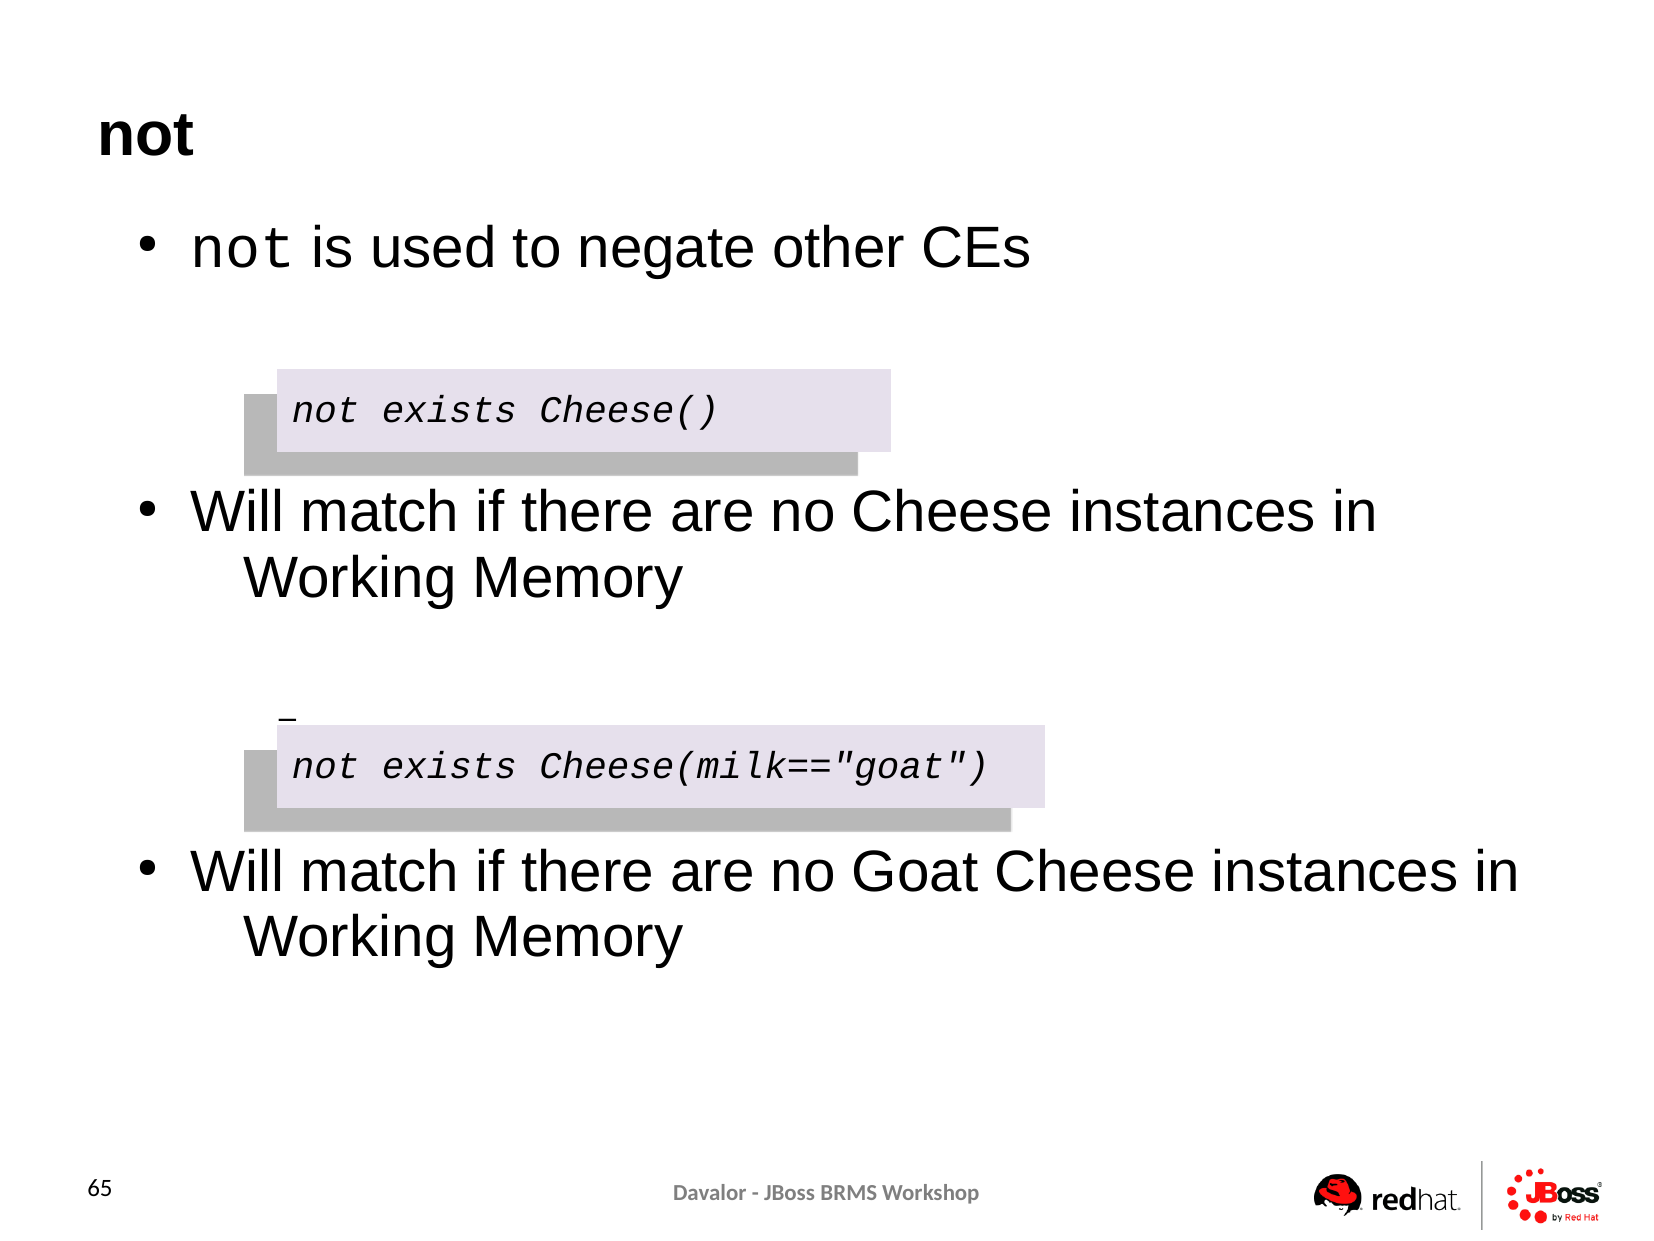

# not
not is used to negate other CEs
Will match if there are no Cheese instances in Working Memory
Will match if there are no Goat Cheese instances in Working Memory
not exists Cheese()
not exists Cheese(milk=="goat")